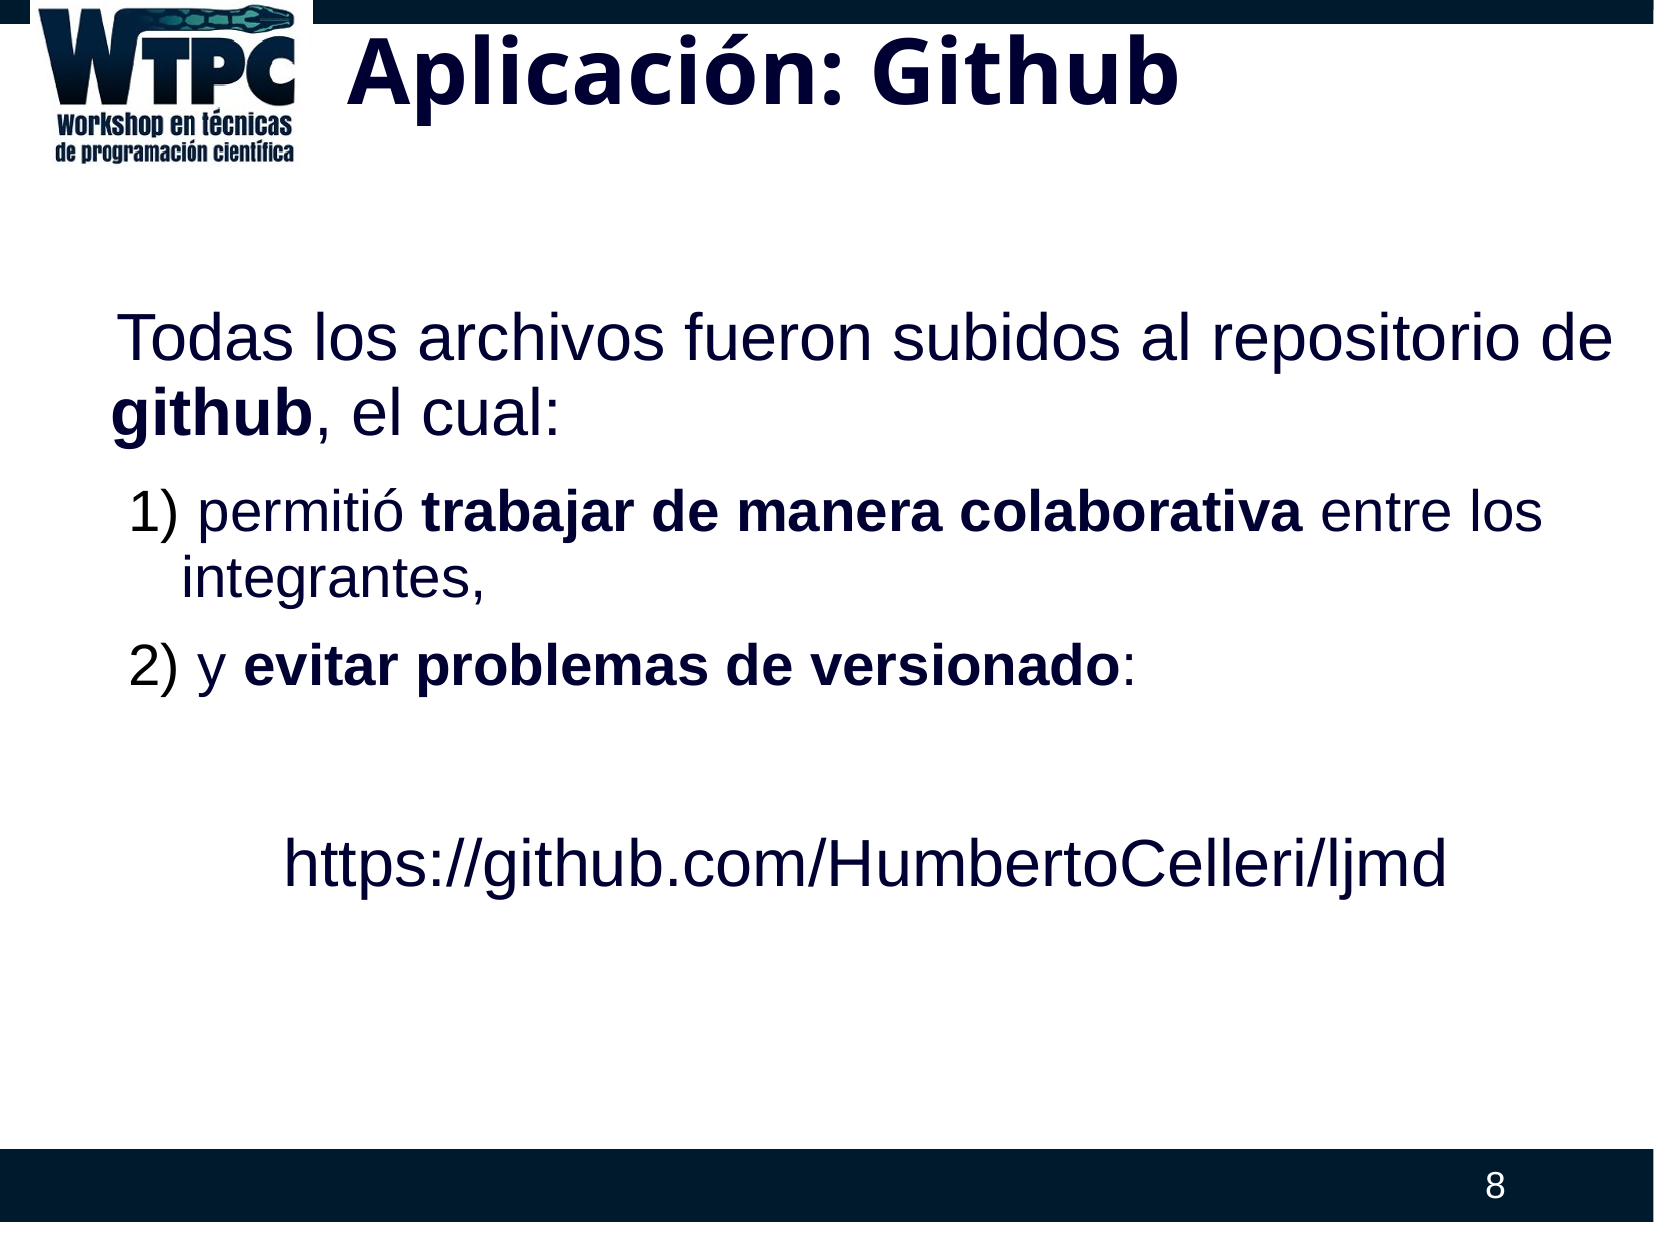

# Aplicación: Github
Todas los archivos fueron subidos al repositorio de github, el cual:
 permitió trabajar de manera colaborativa entre los integrantes,
 y evitar problemas de versionado:
https://github.com/HumbertoCelleri/ljmd